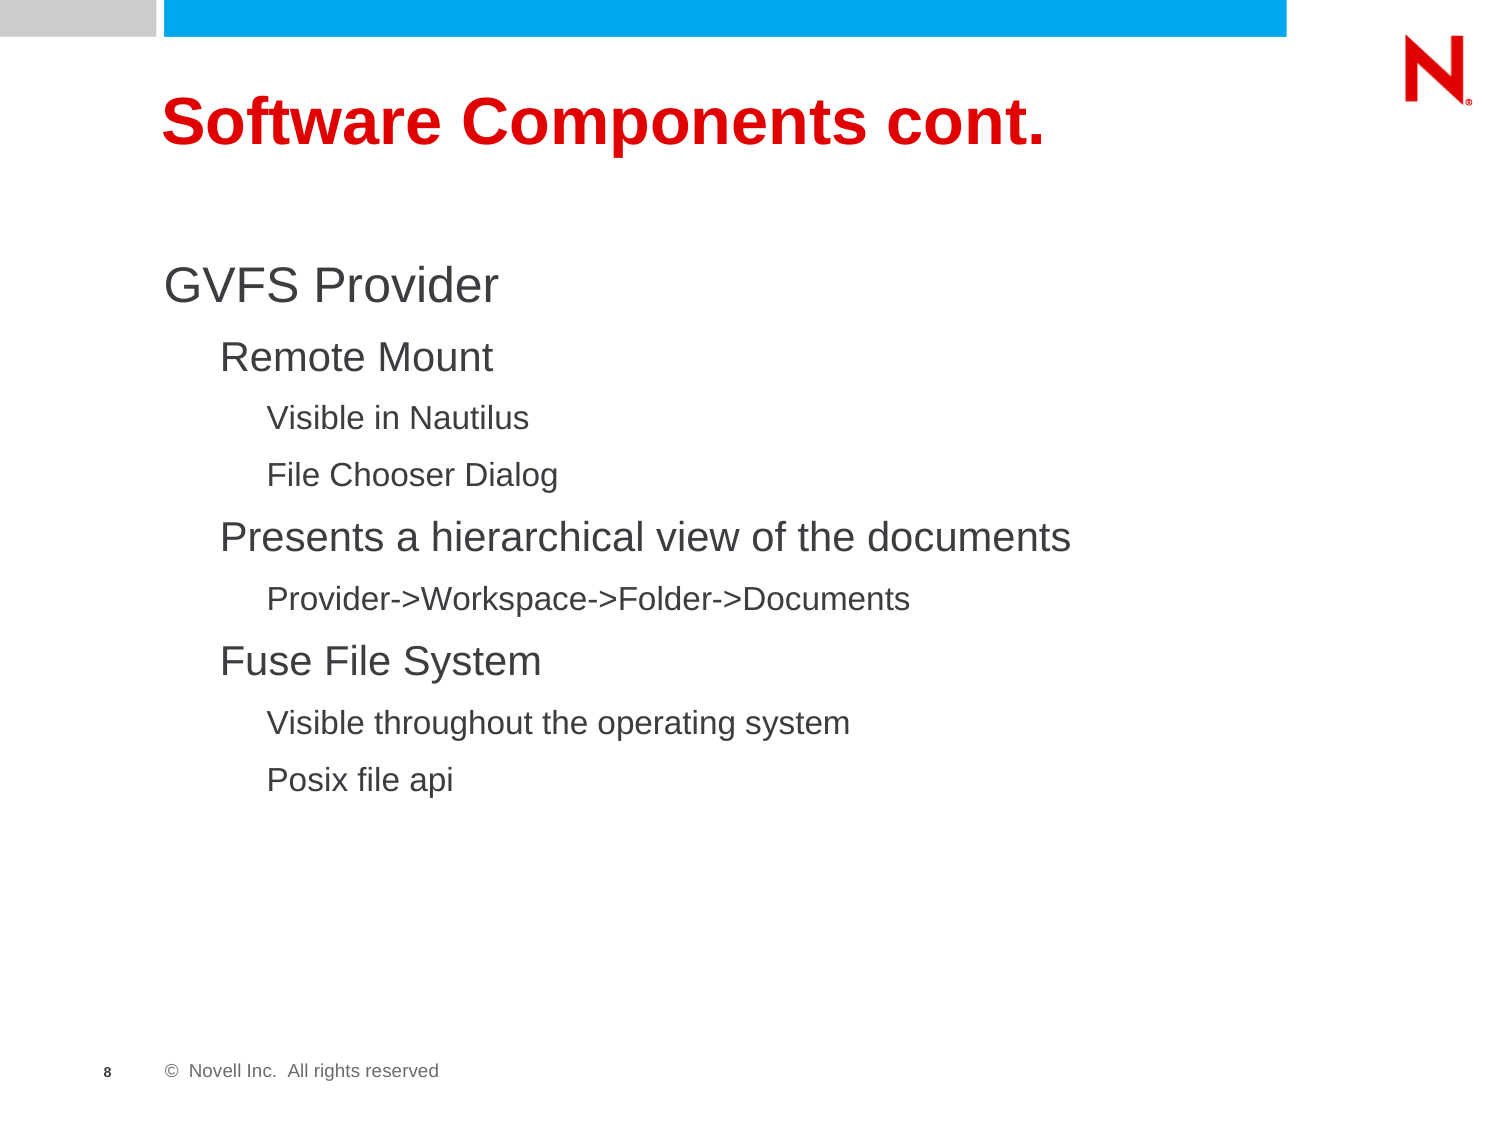

# Software Components cont.
GVFS Provider
Remote Mount
Visible in Nautilus
File Chooser Dialog
Presents a hierarchical view of the documents
Provider->Workspace->Folder->Documents
Fuse File System
Visible throughout the operating system
Posix file api